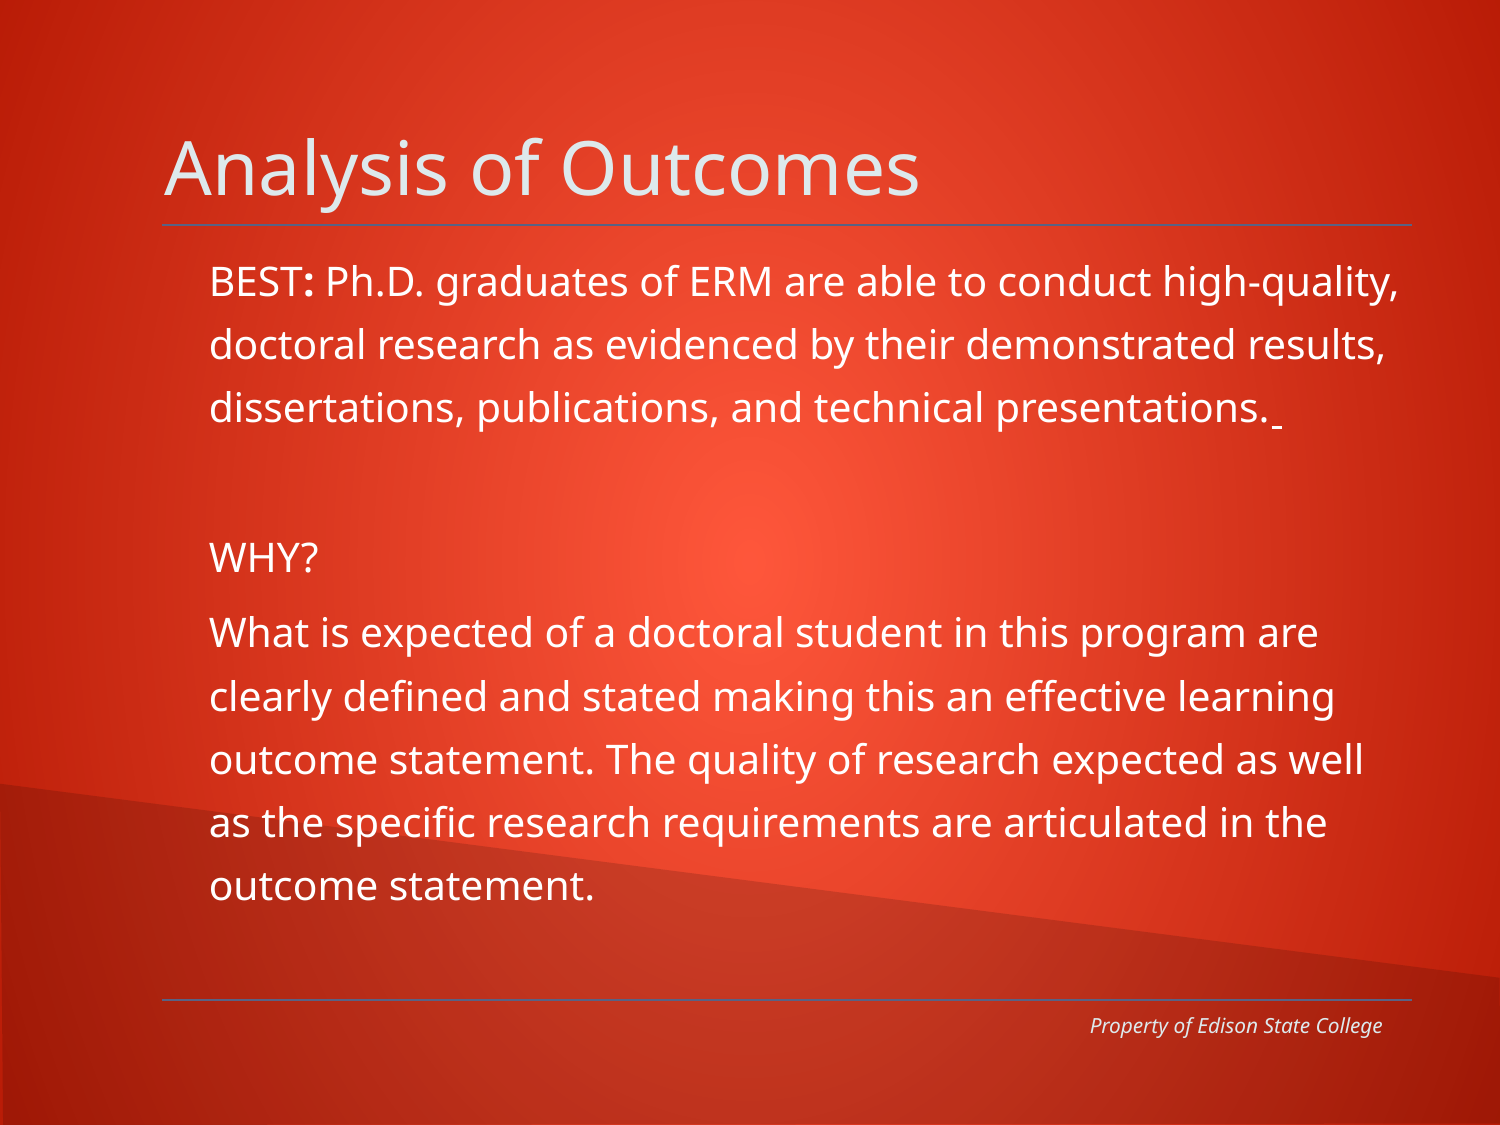

# Analysis of Outcomes
	BEST: Ph.D. graduates of ERM are able to conduct high-quality, doctoral research as evidenced by their demonstrated results, dissertations, publications, and technical presentations.
	WHY?
	What is expected of a doctoral student in this program are clearly defined and stated making this an effective learning outcome statement. The quality of research expected as well as the specific research requirements are articulated in the outcome statement.
Property of Edison State College